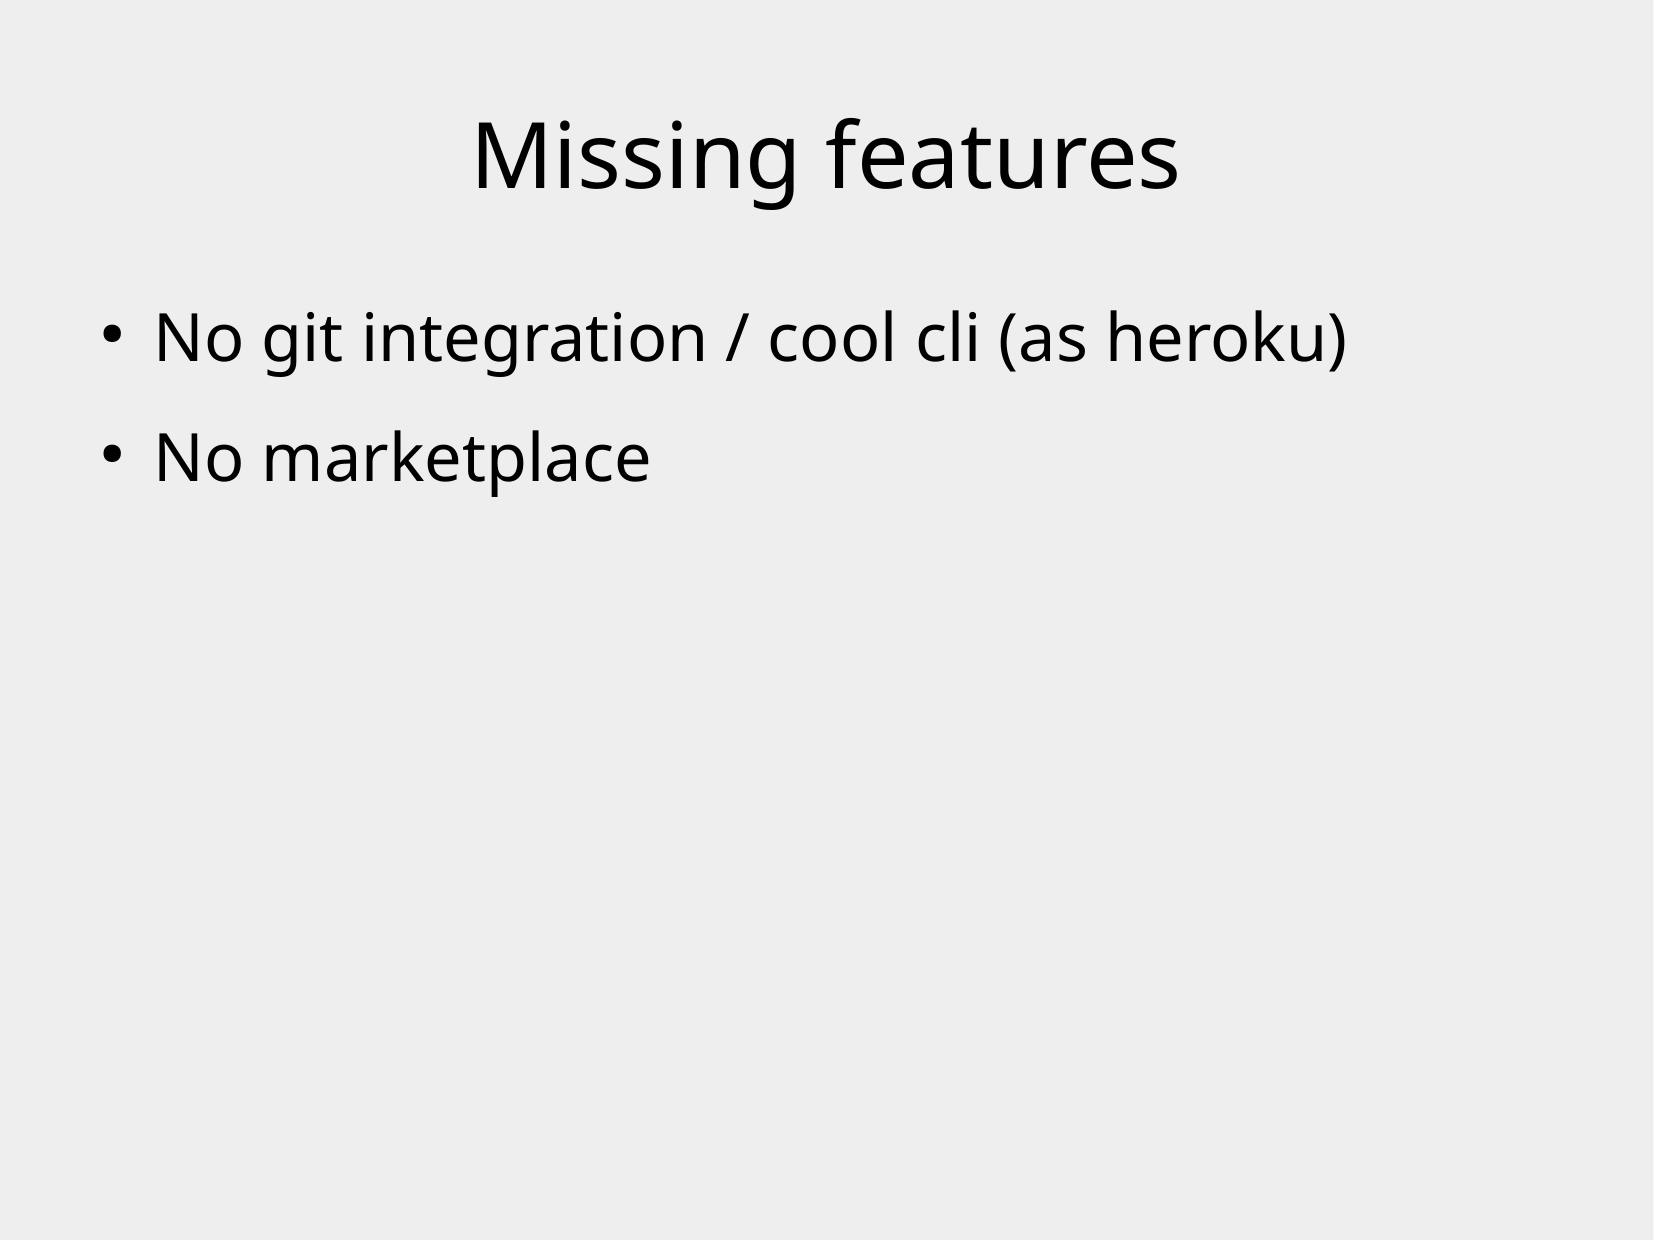

# Missing features
No git integration / cool cli (as heroku)
No marketplace